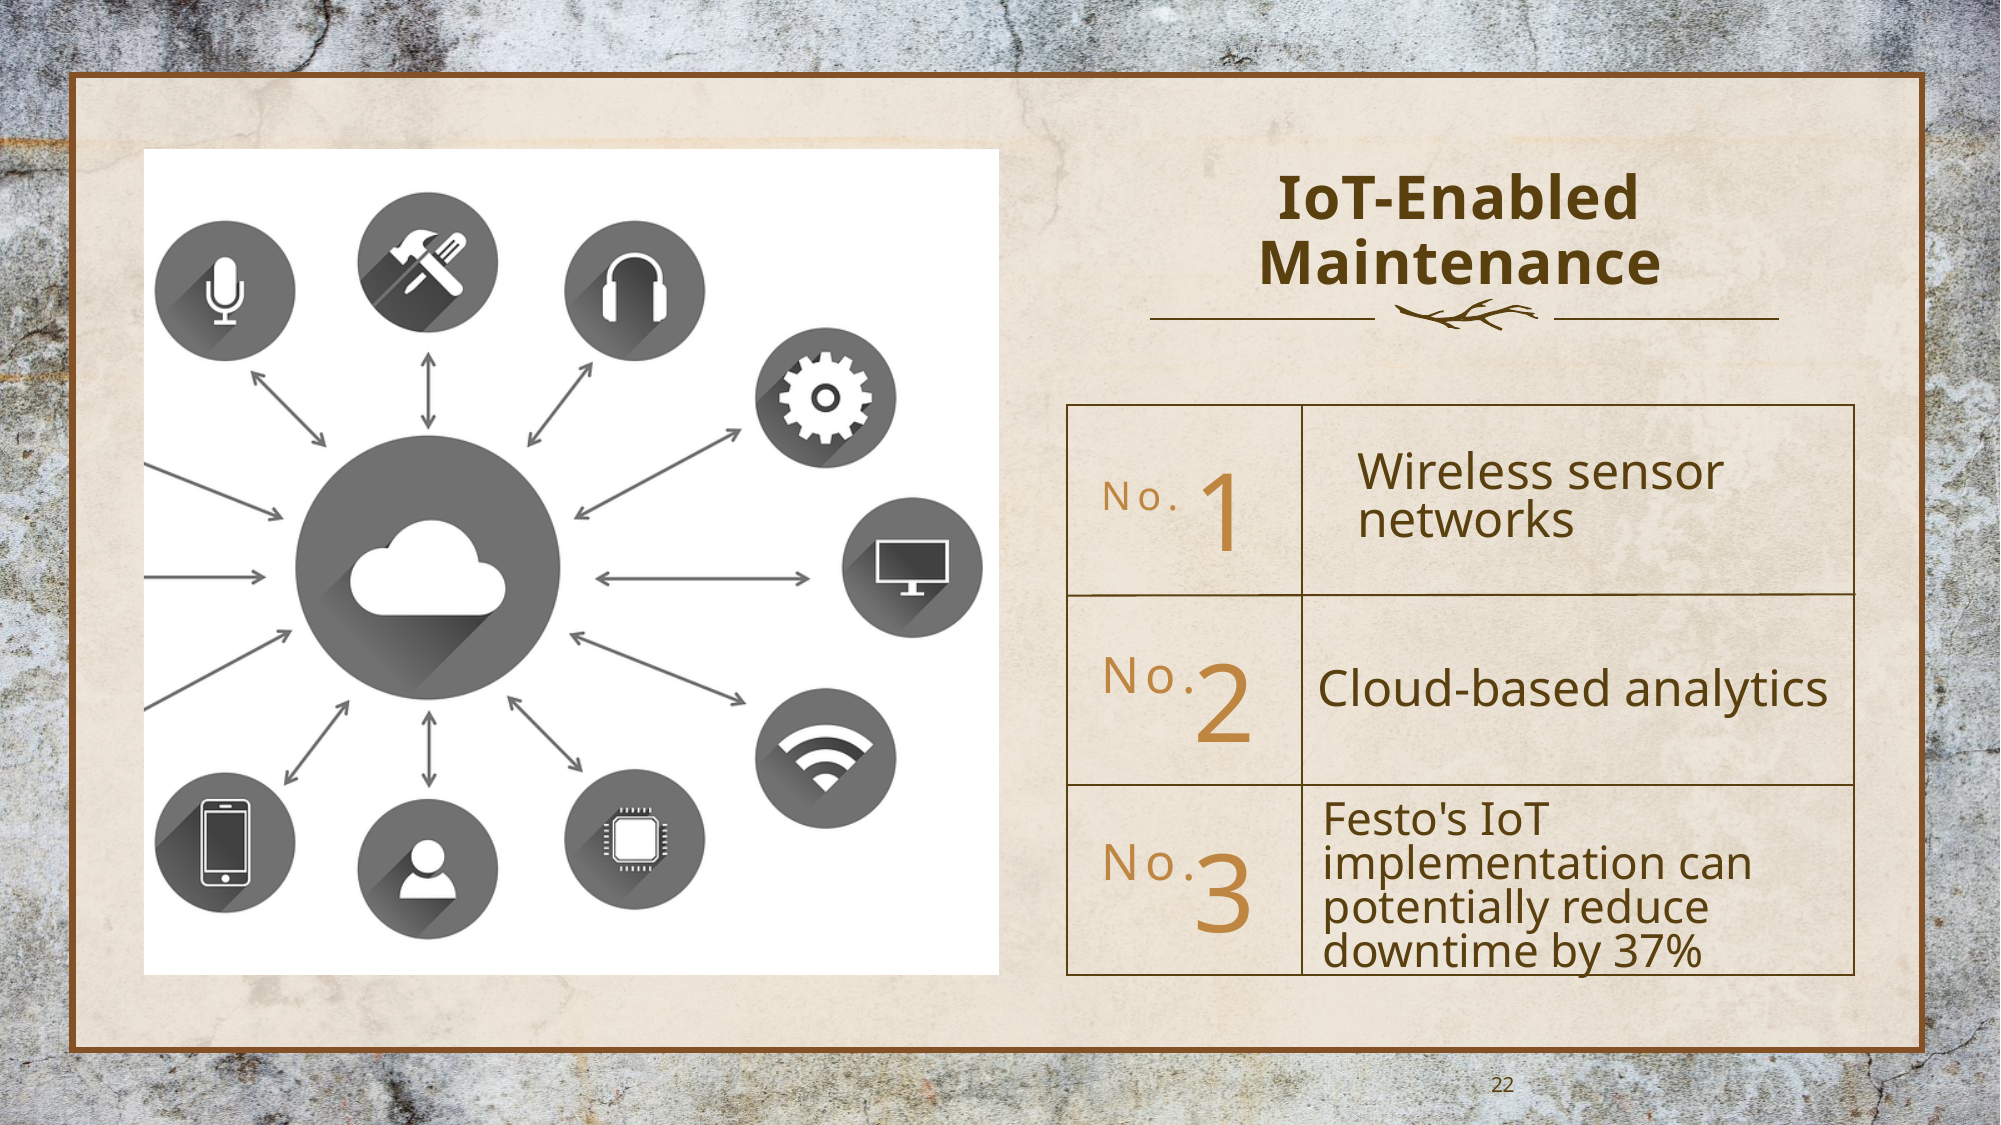

# IoT-Enabled Maintenance
Wireless sensor networks
No.
1
Cloud-based analytics
No.
2
Festo's IoT implementation can potentially reduce downtime by 37%
No.
3